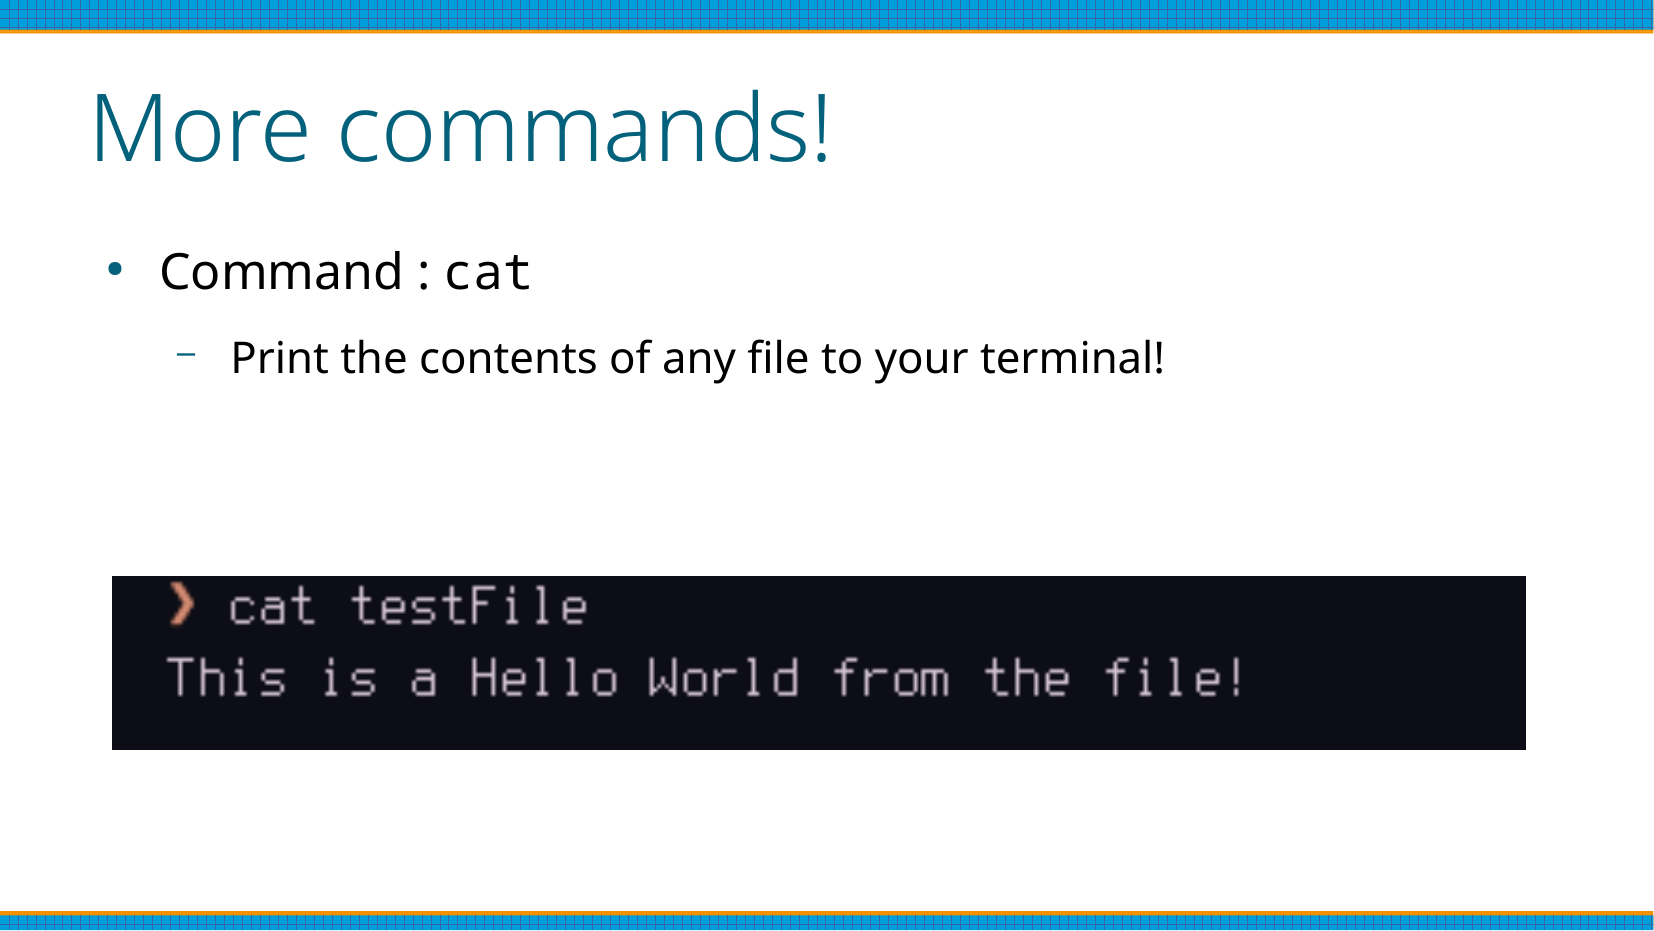

# More commands!
Command : cat
Print the contents of any file to your terminal!